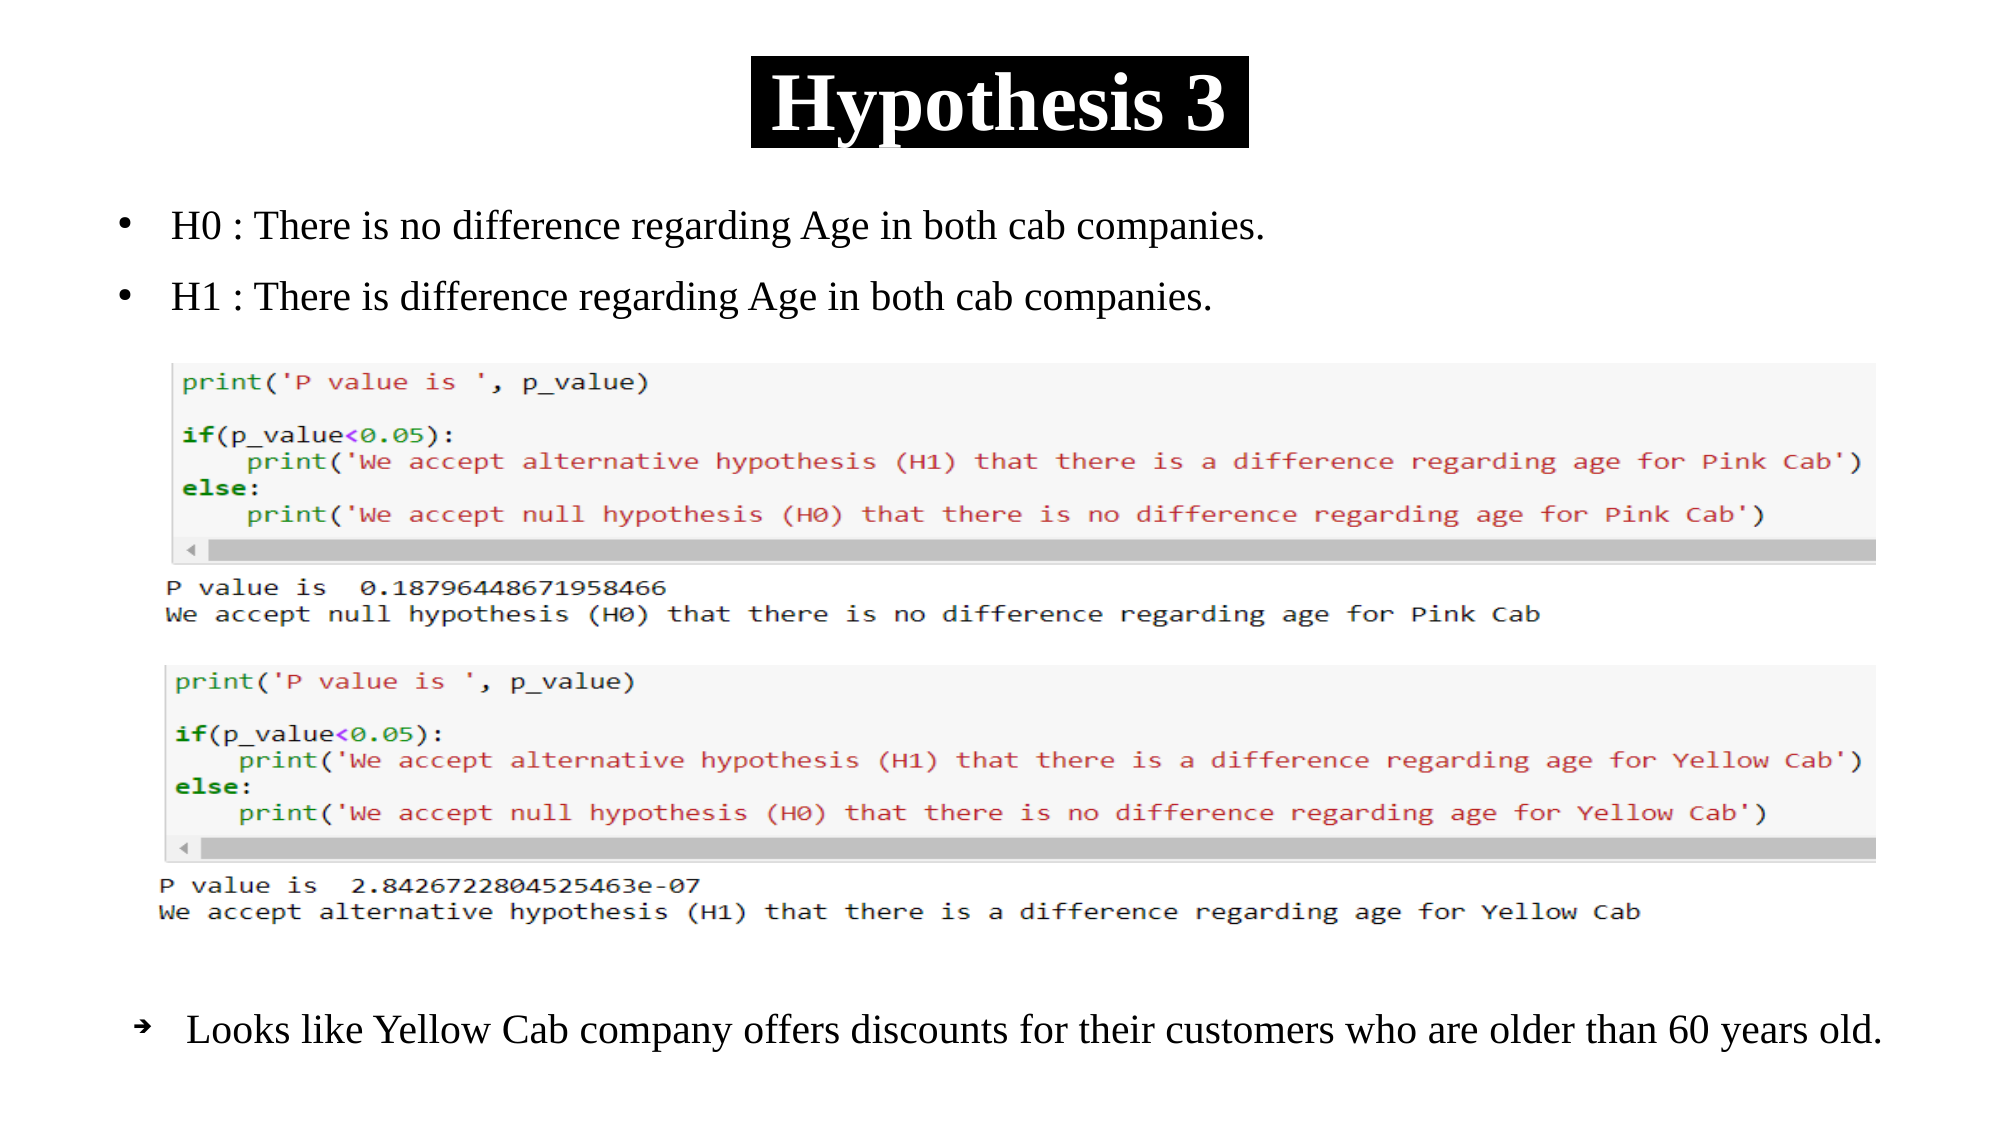

# Hypothesis 3
H0 : There is no difference regarding Age in both cab companies.
H1 : There is difference regarding Age in both cab companies.
Looks like Yellow Cab company offers discounts for their customers who are older than 60 years old.